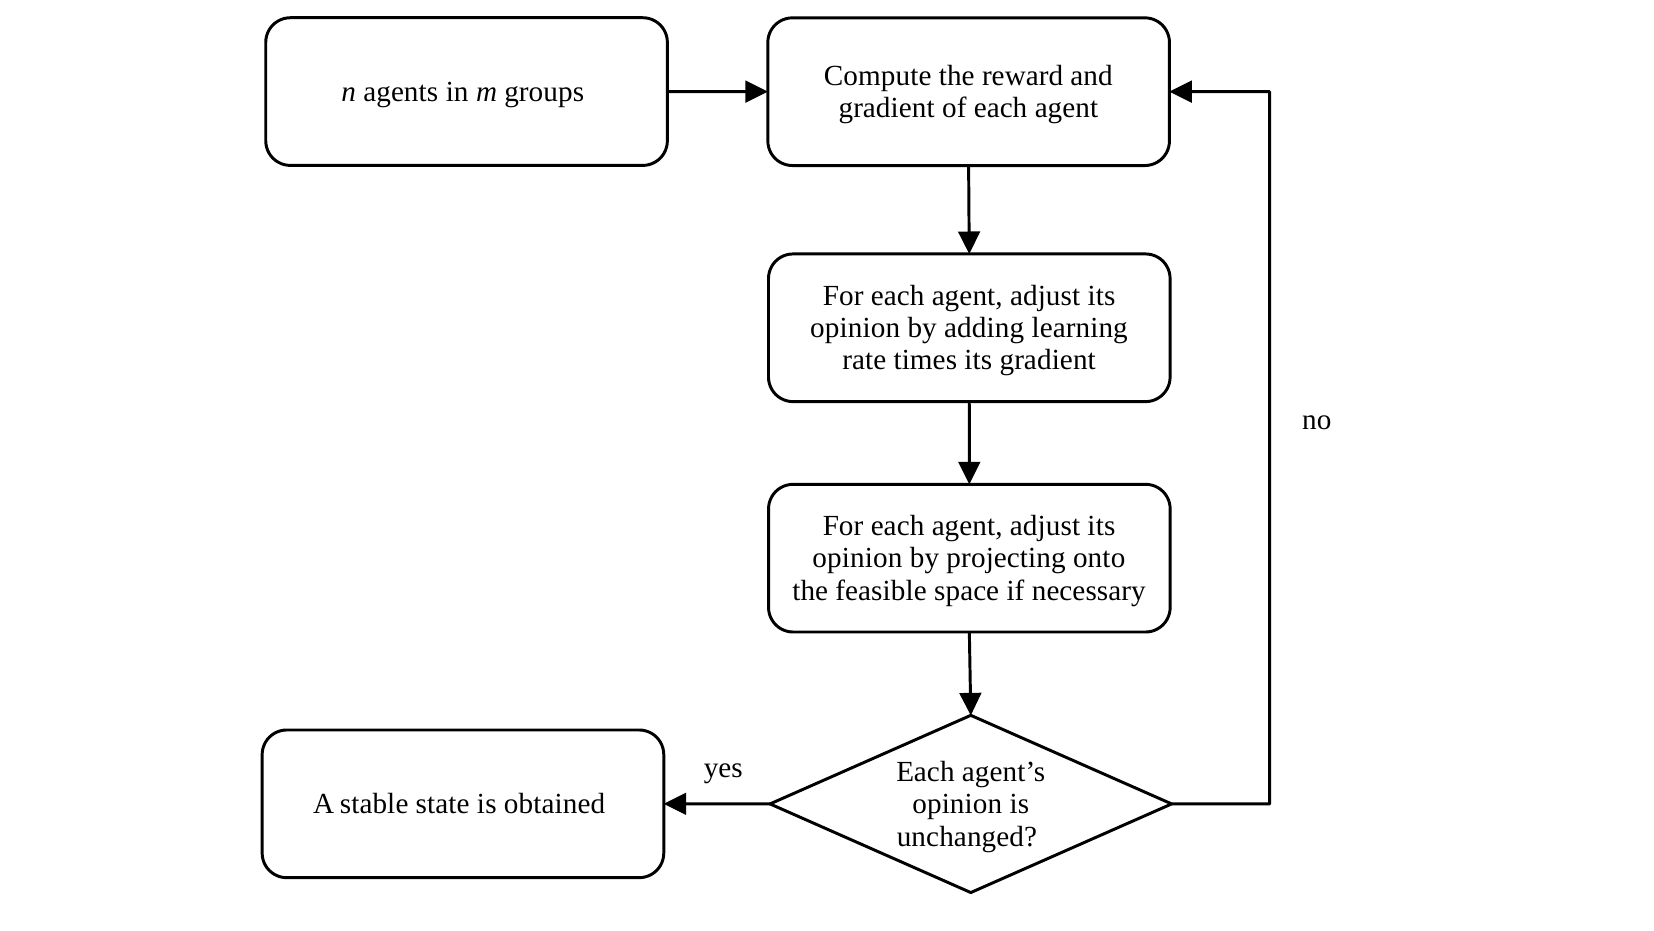

n agents in m groups
Compute the reward and gradient of each agent
For each agent, adjust its opinion by adding learning rate times its gradient
no
For each agent, adjust its opinion by projecting onto the feasible space if necessary
Each agent’s opinion is unchanged?
A stable state is obtained
yes